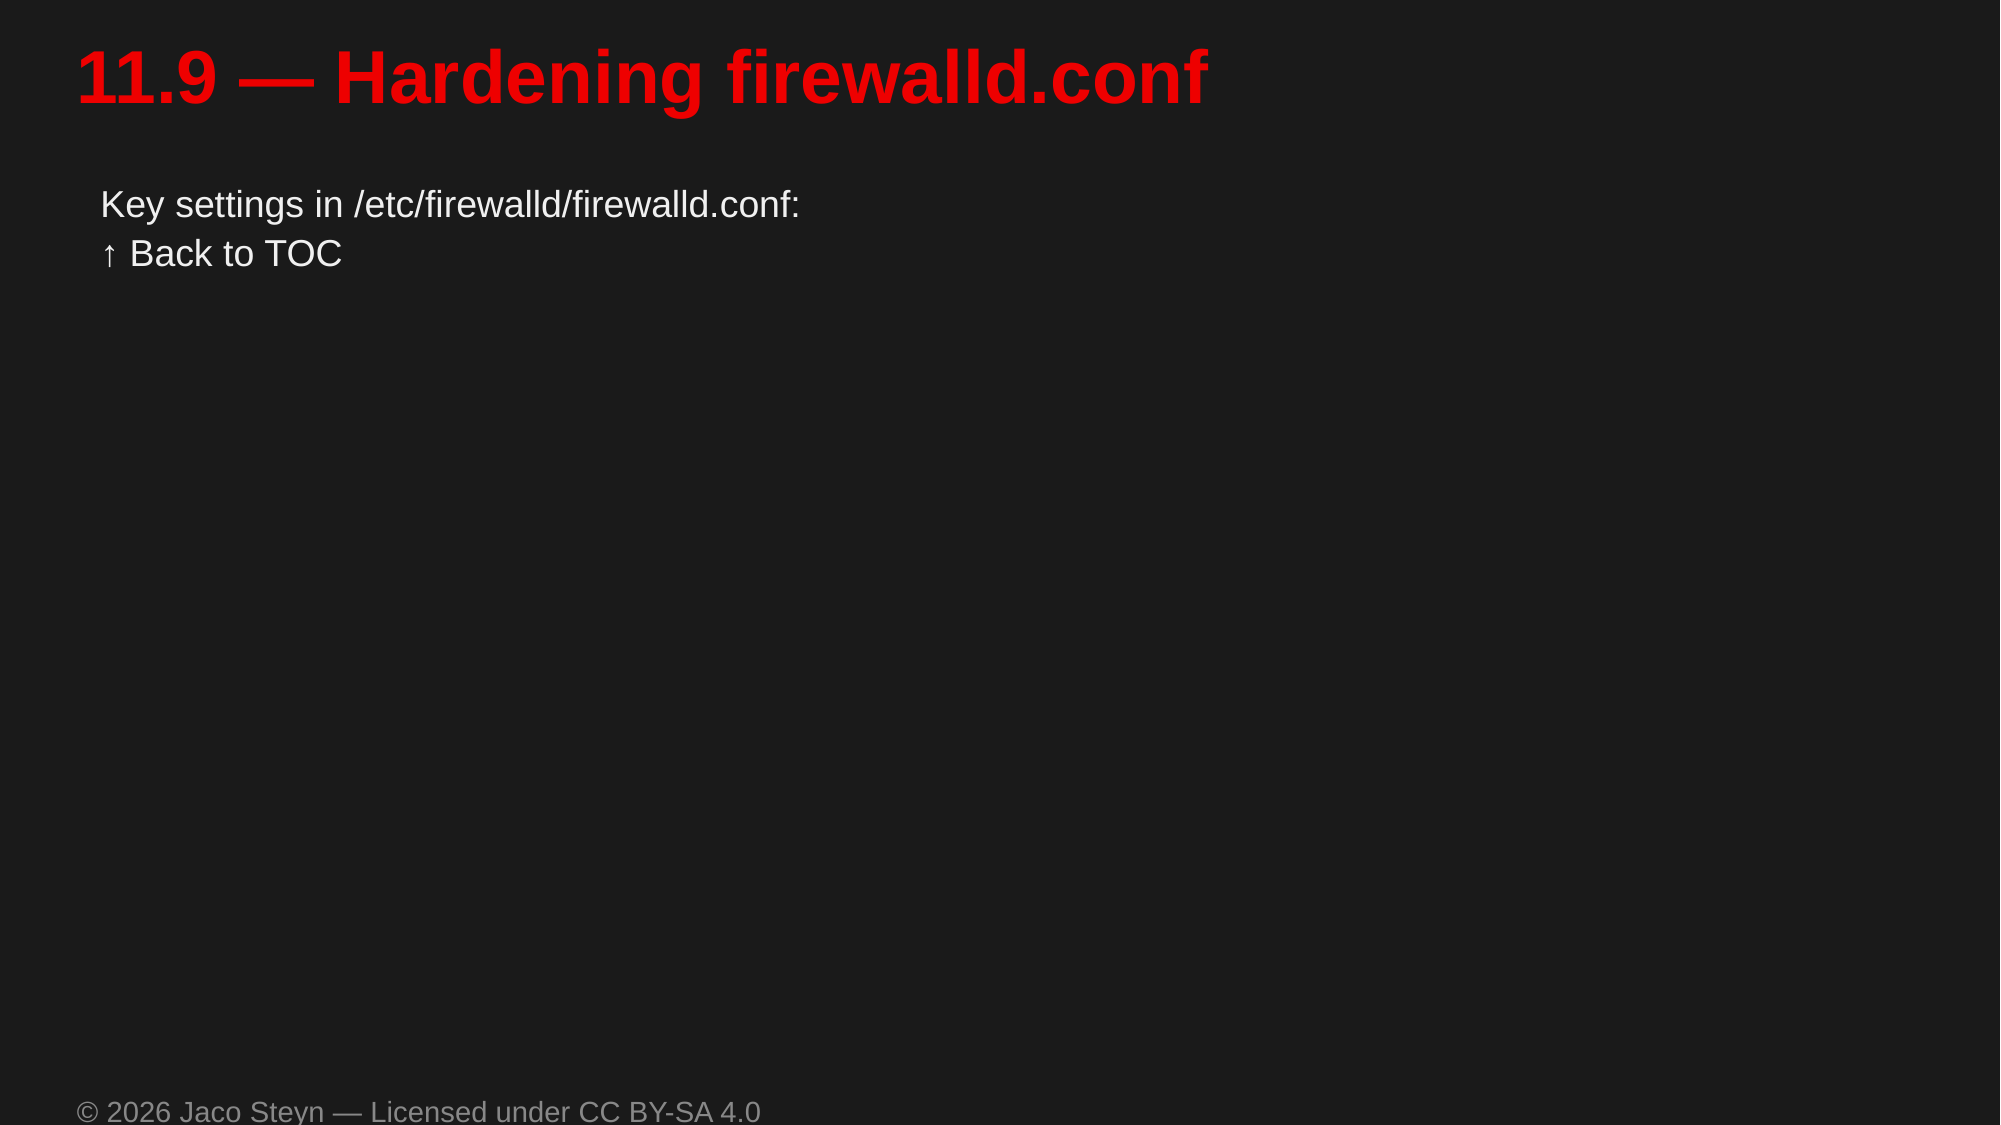

11.9 — Hardening firewalld.conf
Key settings in /etc/firewalld/firewalld.conf:
↑ Back to TOC
© 2026 Jaco Steyn — Licensed under CC BY-SA 4.0